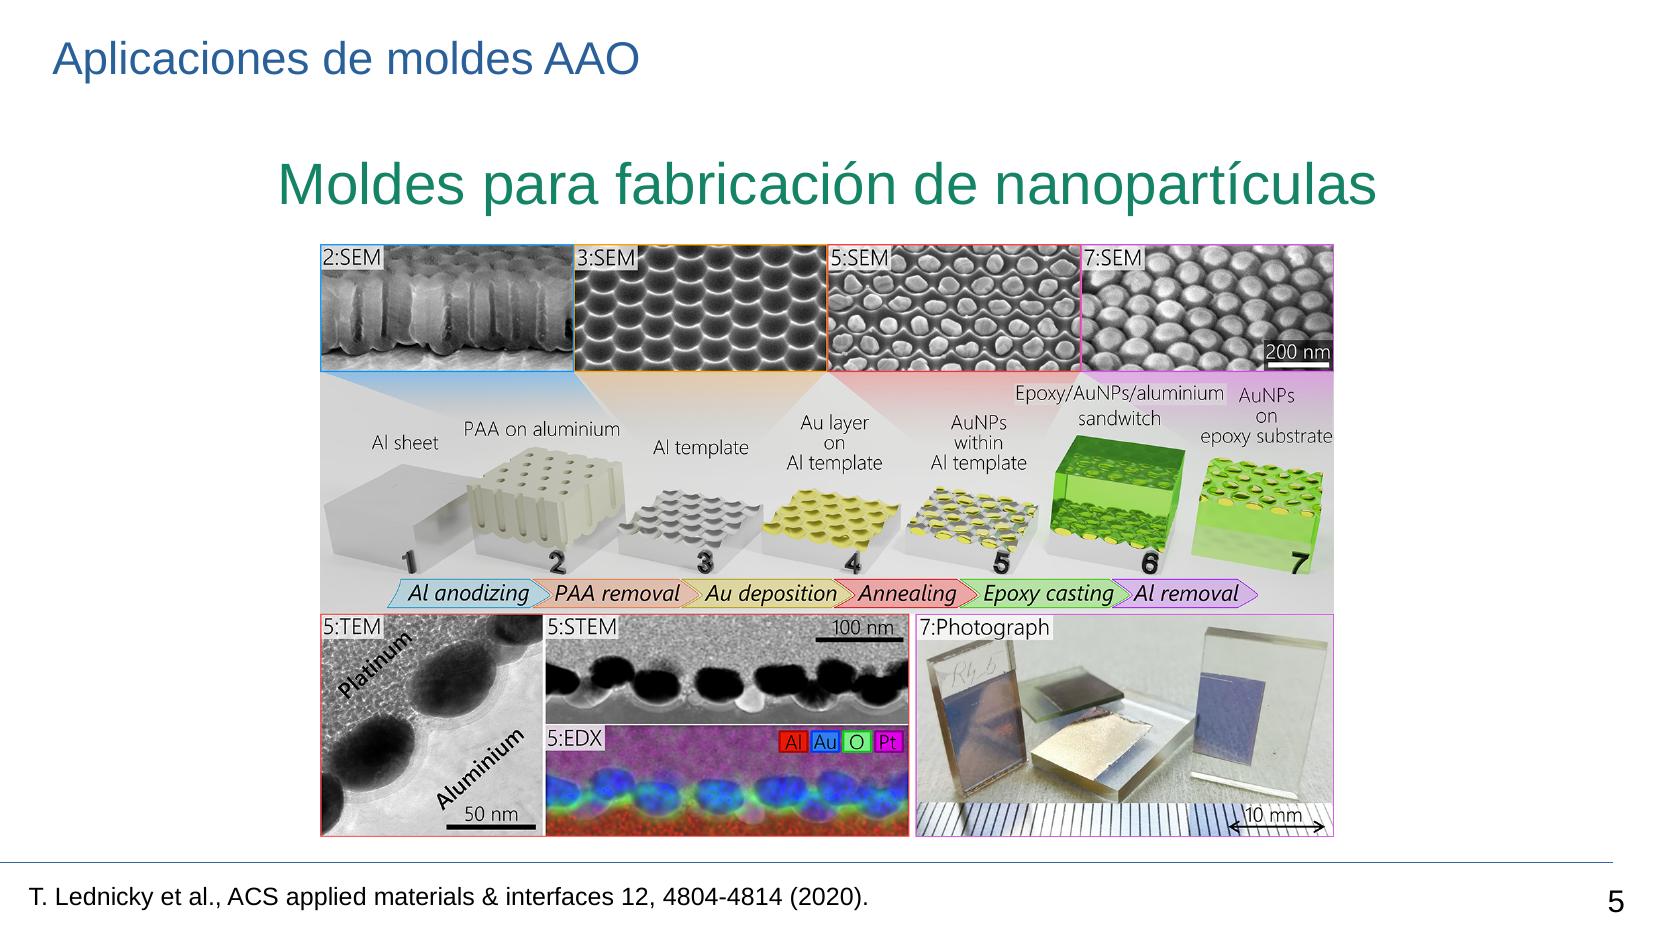

Aplicaciones de moldes AAO
Moldes para fabricación de nanopartículas
T. Lednicky et al., ACS applied materials & interfaces 12, 4804-4814 (2020).